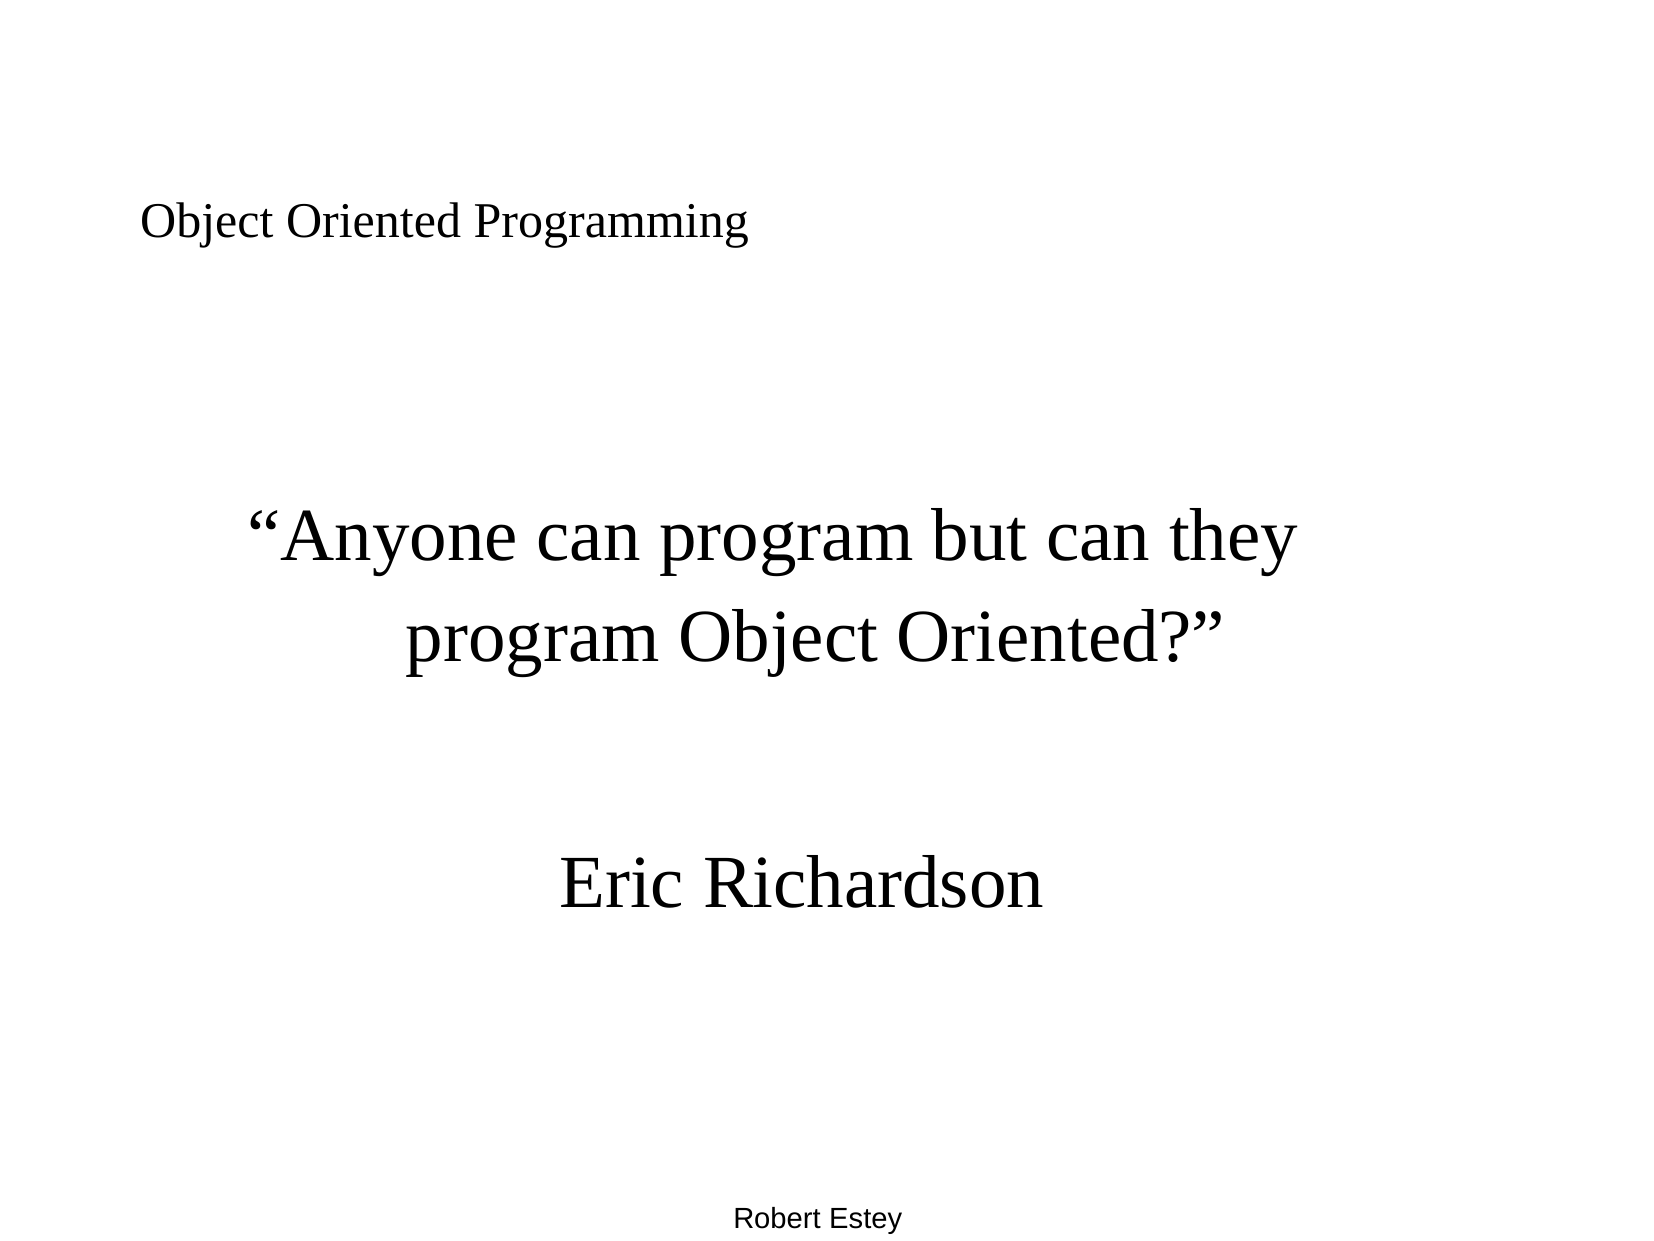

Object Oriented Programming
“Anyone can program but can they
program Object Oriented?”
Eric Richardson
Robert Estey
07 April 1999